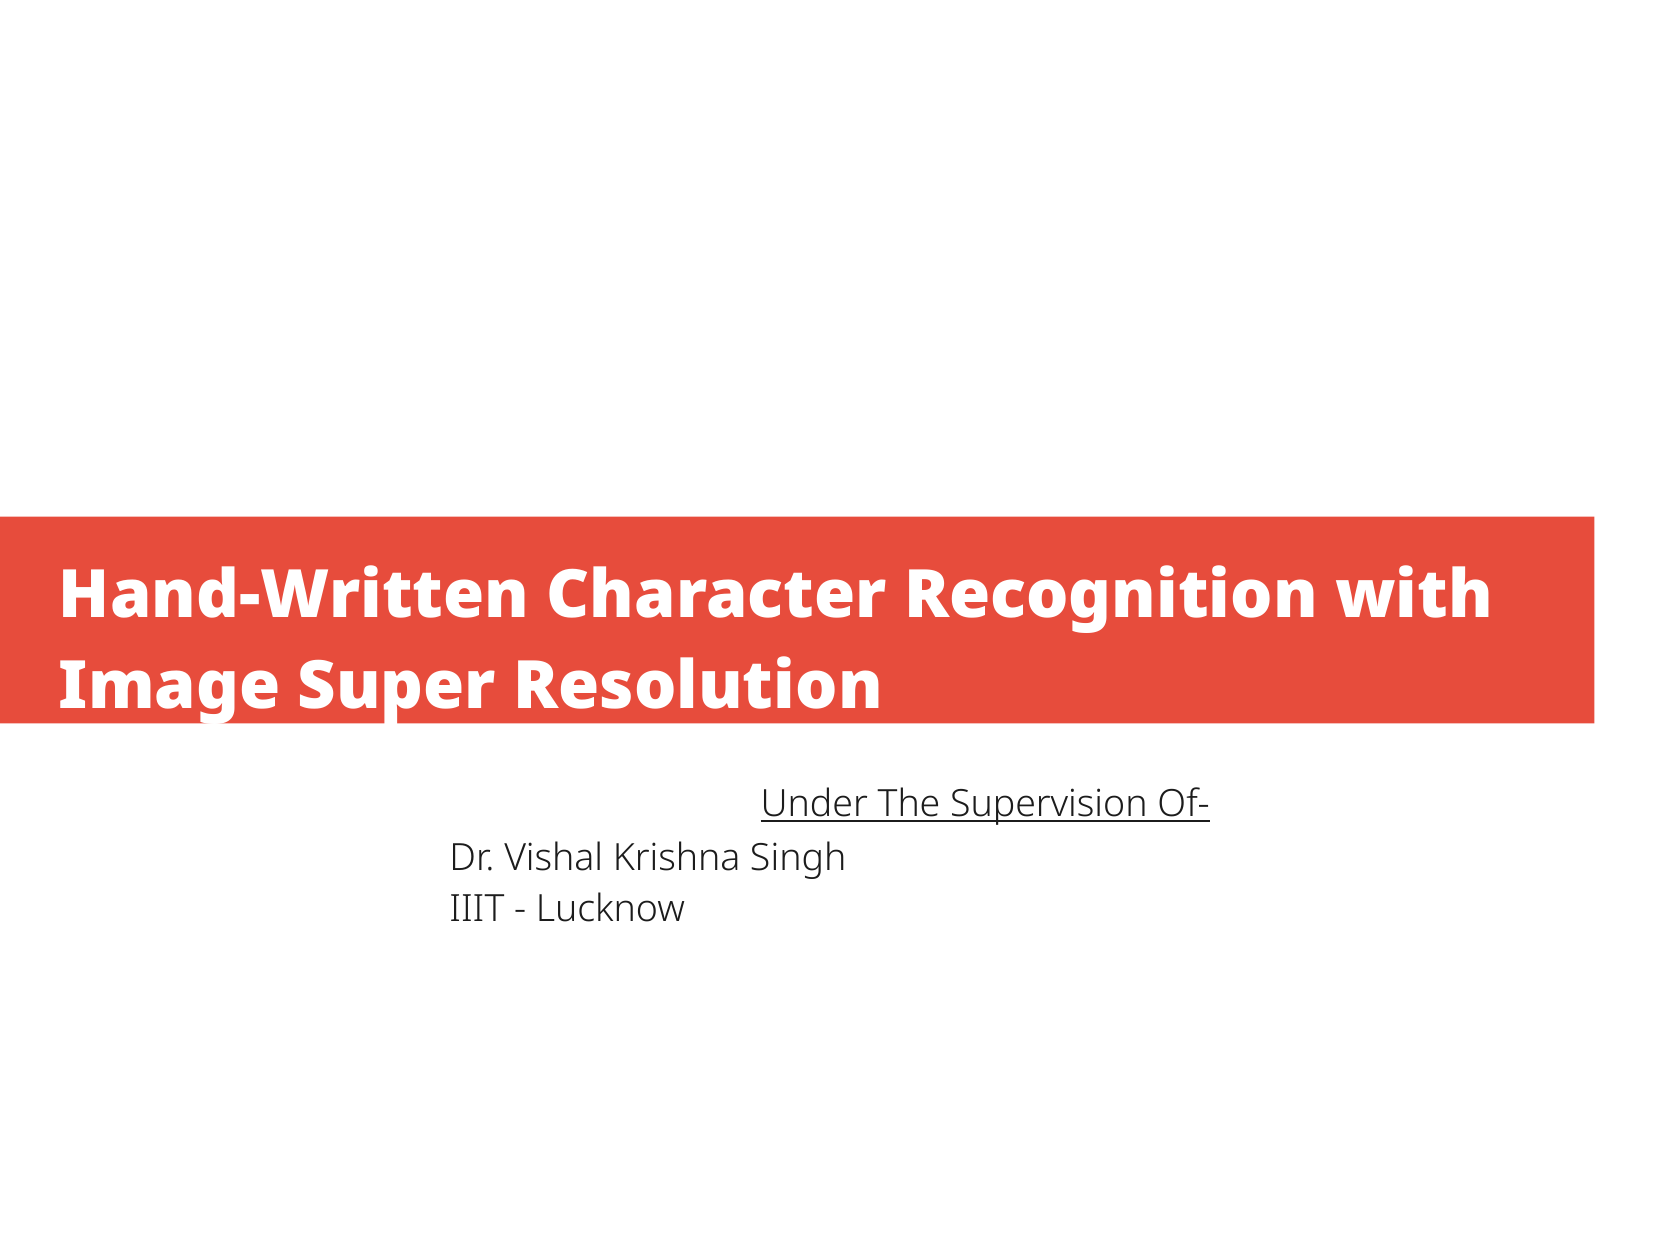

# Hand-Written Character Recognition with Image Super Resolution
 Under The Supervision Of-
 Dr. Vishal Krishna Singh
 IIIT - Lucknow